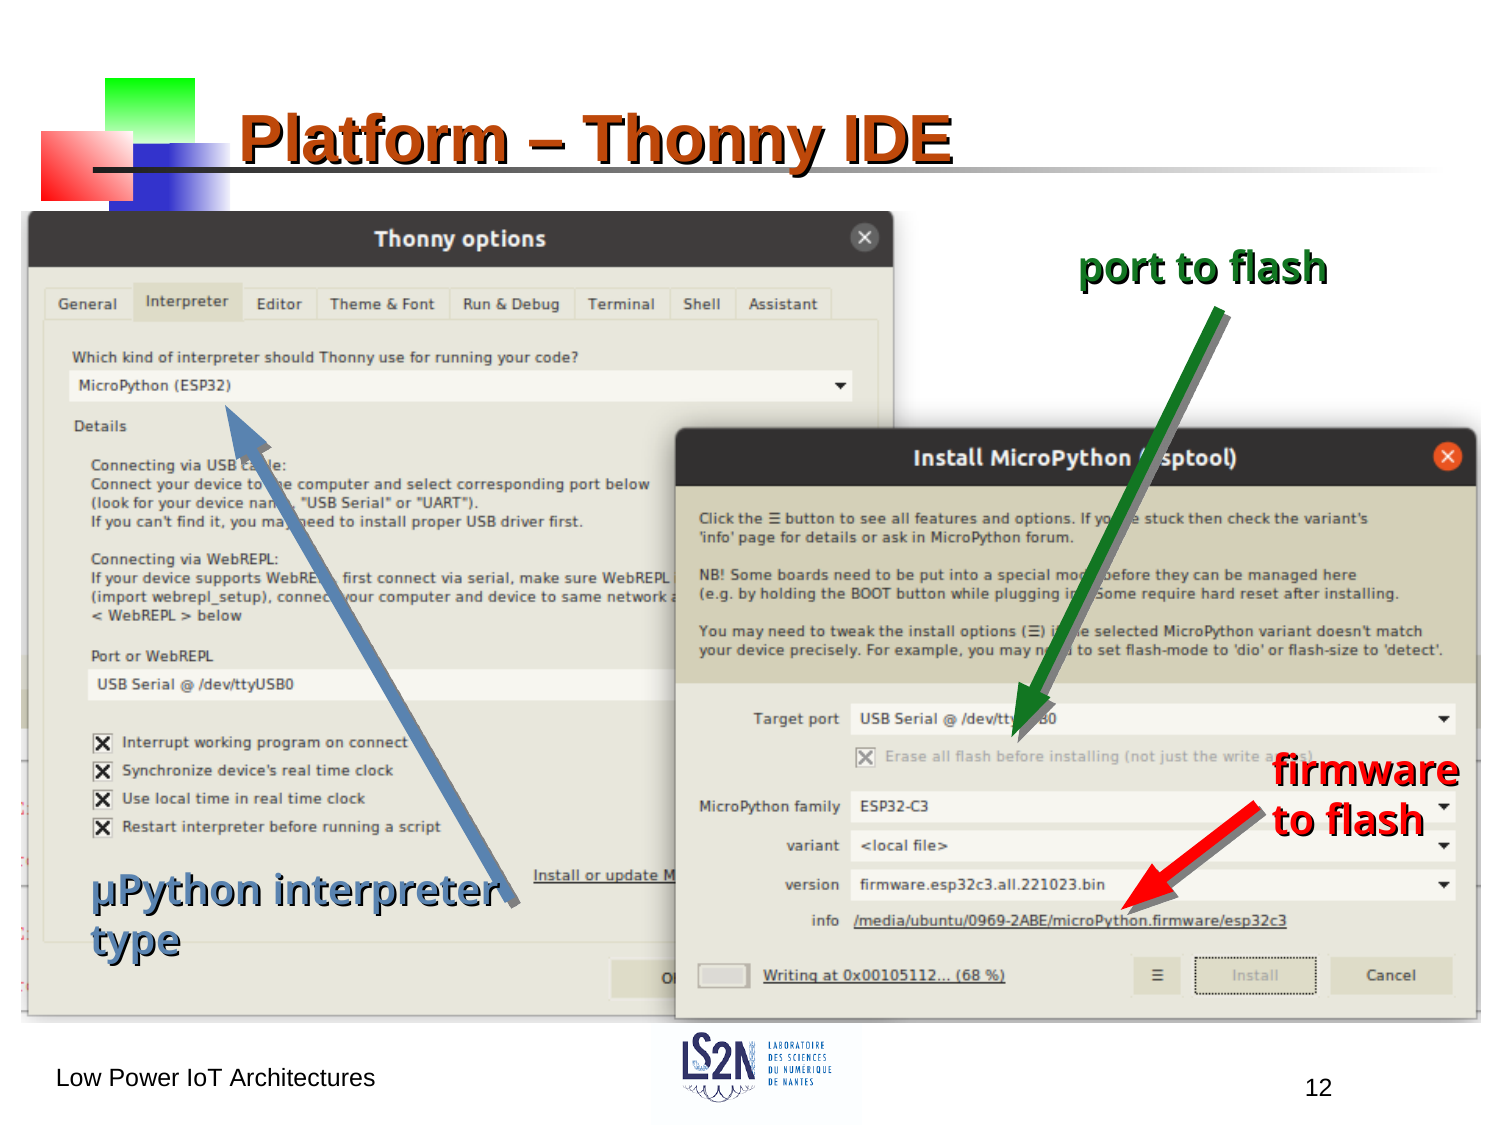

# Platform – Thonny IDE
port to flash
µPython interpreter type
firmware to flash
12